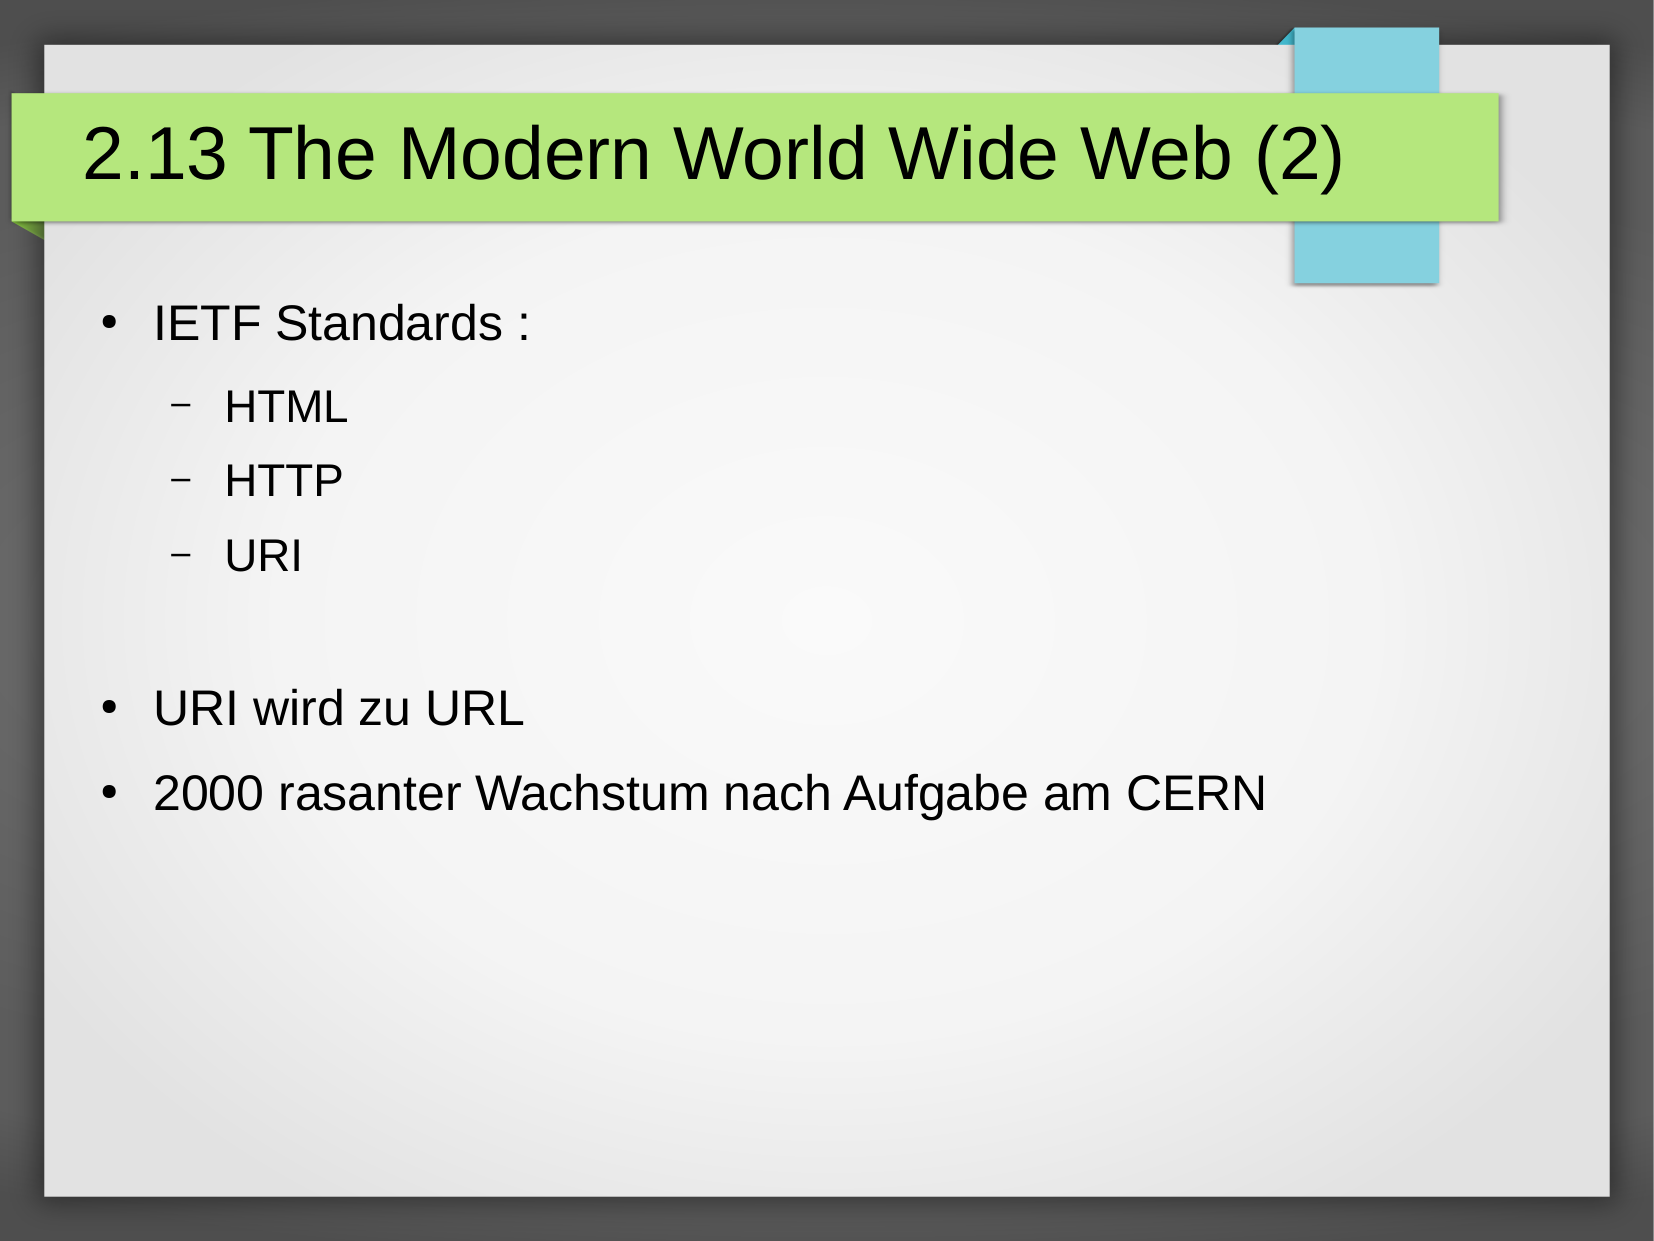

2.13 The Modern World Wide Web (2)
# IETF Standards :
HTML
HTTP
URI
URI wird zu URL
2000 rasanter Wachstum nach Aufgabe am CERN